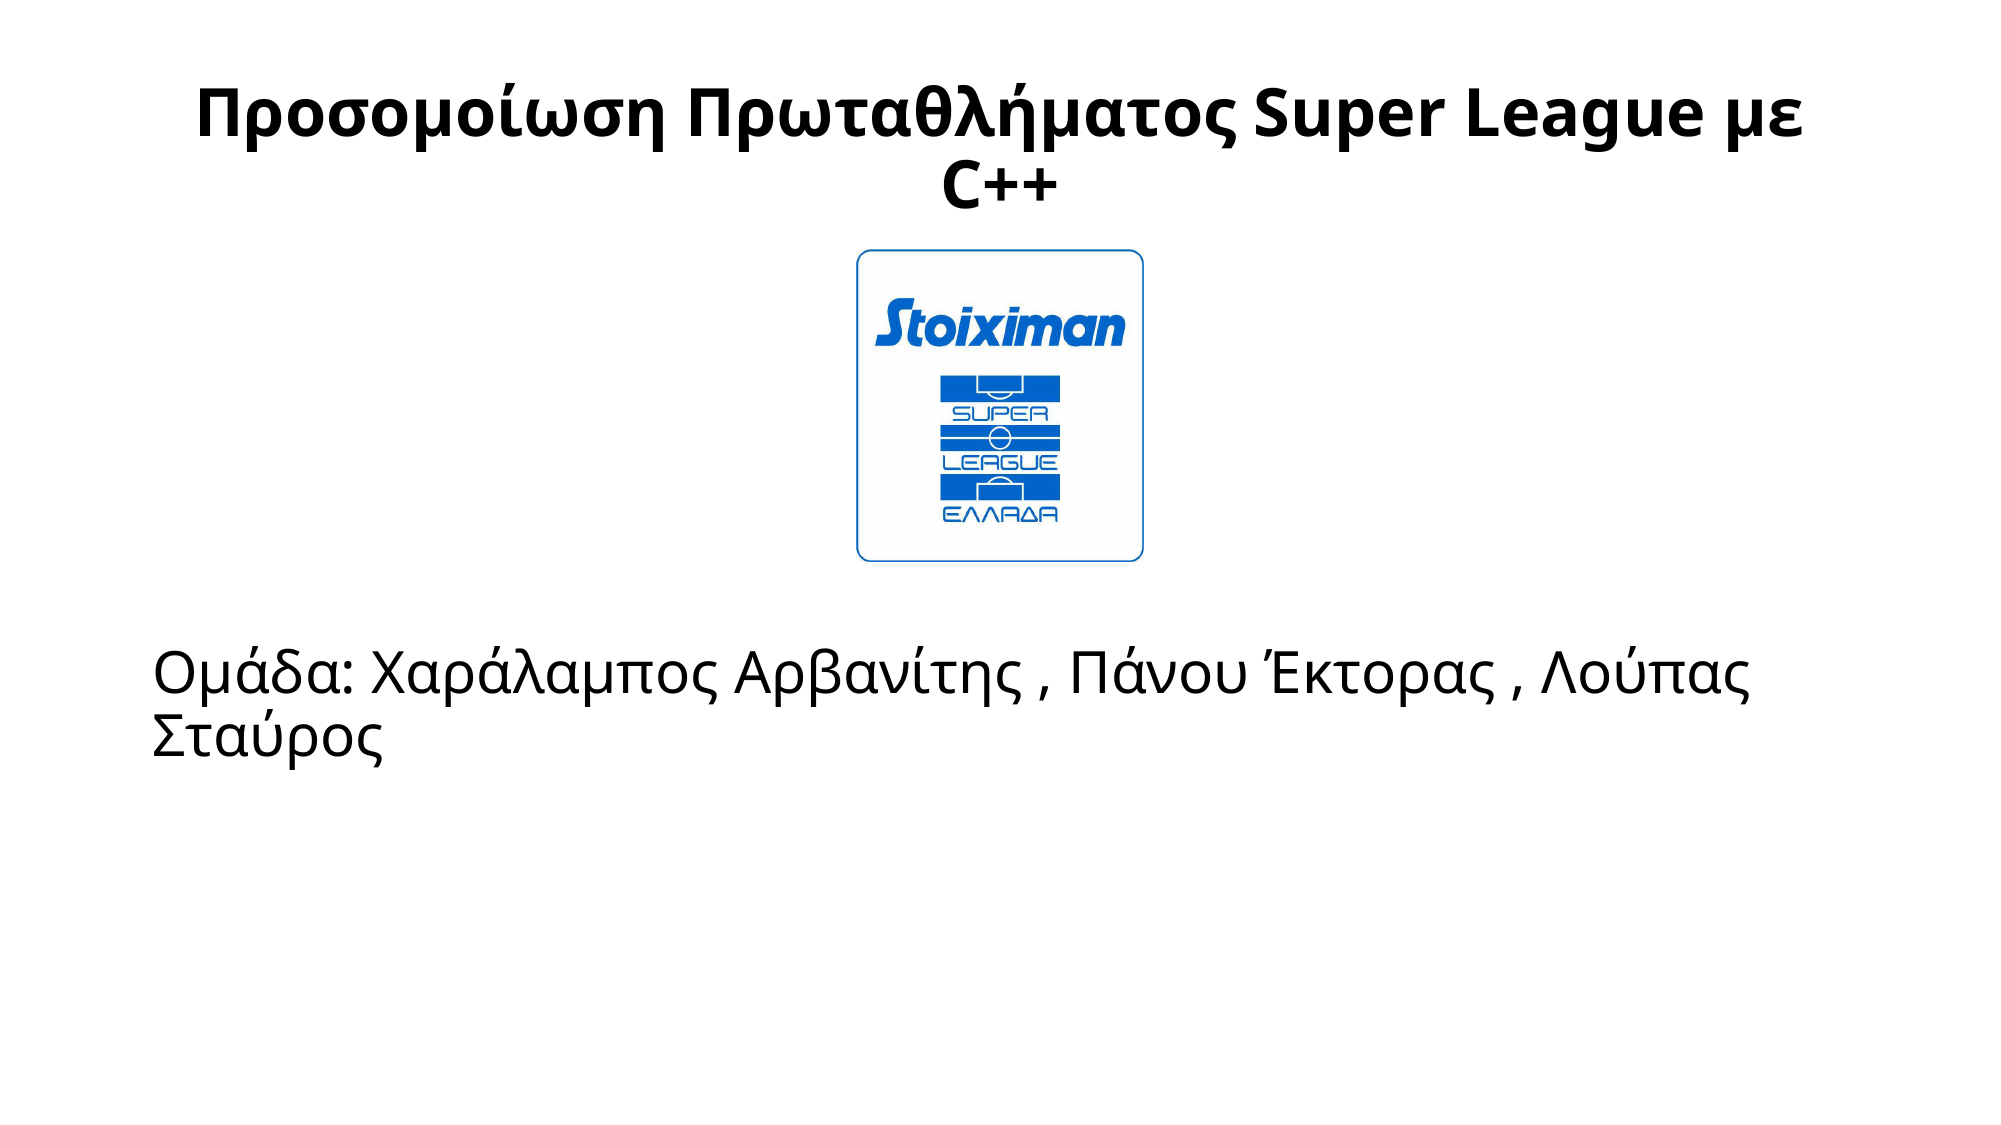

# Προσομοίωση Πρωταθλήματος Super League με C++
Ομάδα: Χαράλαμπος Αρβανίτης , Πάνου Έκτορας , Λούπας Σταύρος